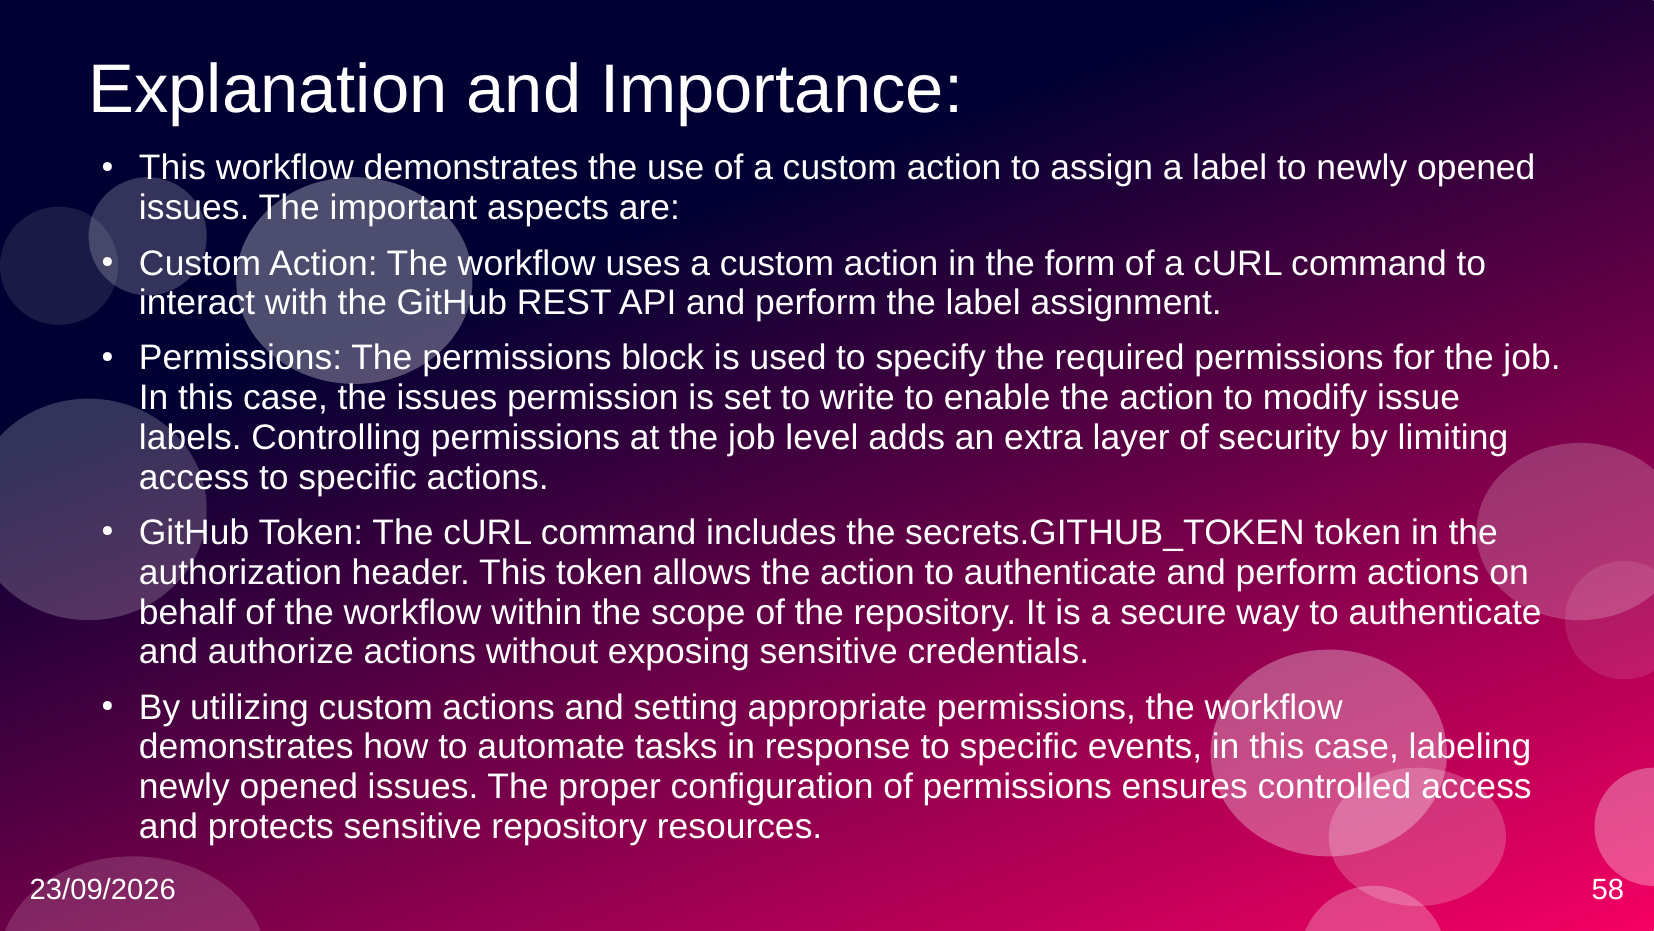

# Explanation and Importance:
This workflow demonstrates the use of a custom action to assign a label to newly opened issues. The important aspects are:
Custom Action: The workflow uses a custom action in the form of a cURL command to interact with the GitHub REST API and perform the label assignment.
Permissions: The permissions block is used to specify the required permissions for the job. In this case, the issues permission is set to write to enable the action to modify issue labels. Controlling permissions at the job level adds an extra layer of security by limiting access to specific actions.
GitHub Token: The cURL command includes the secrets.GITHUB_TOKEN token in the authorization header. This token allows the action to authenticate and perform actions on behalf of the workflow within the scope of the repository. It is a secure way to authenticate and authorize actions without exposing sensitive credentials.
By utilizing custom actions and setting appropriate permissions, the workflow demonstrates how to automate tasks in response to specific events, in this case, labeling newly opened issues. The proper configuration of permissions ensures controlled access and protects sensitive repository resources.
58